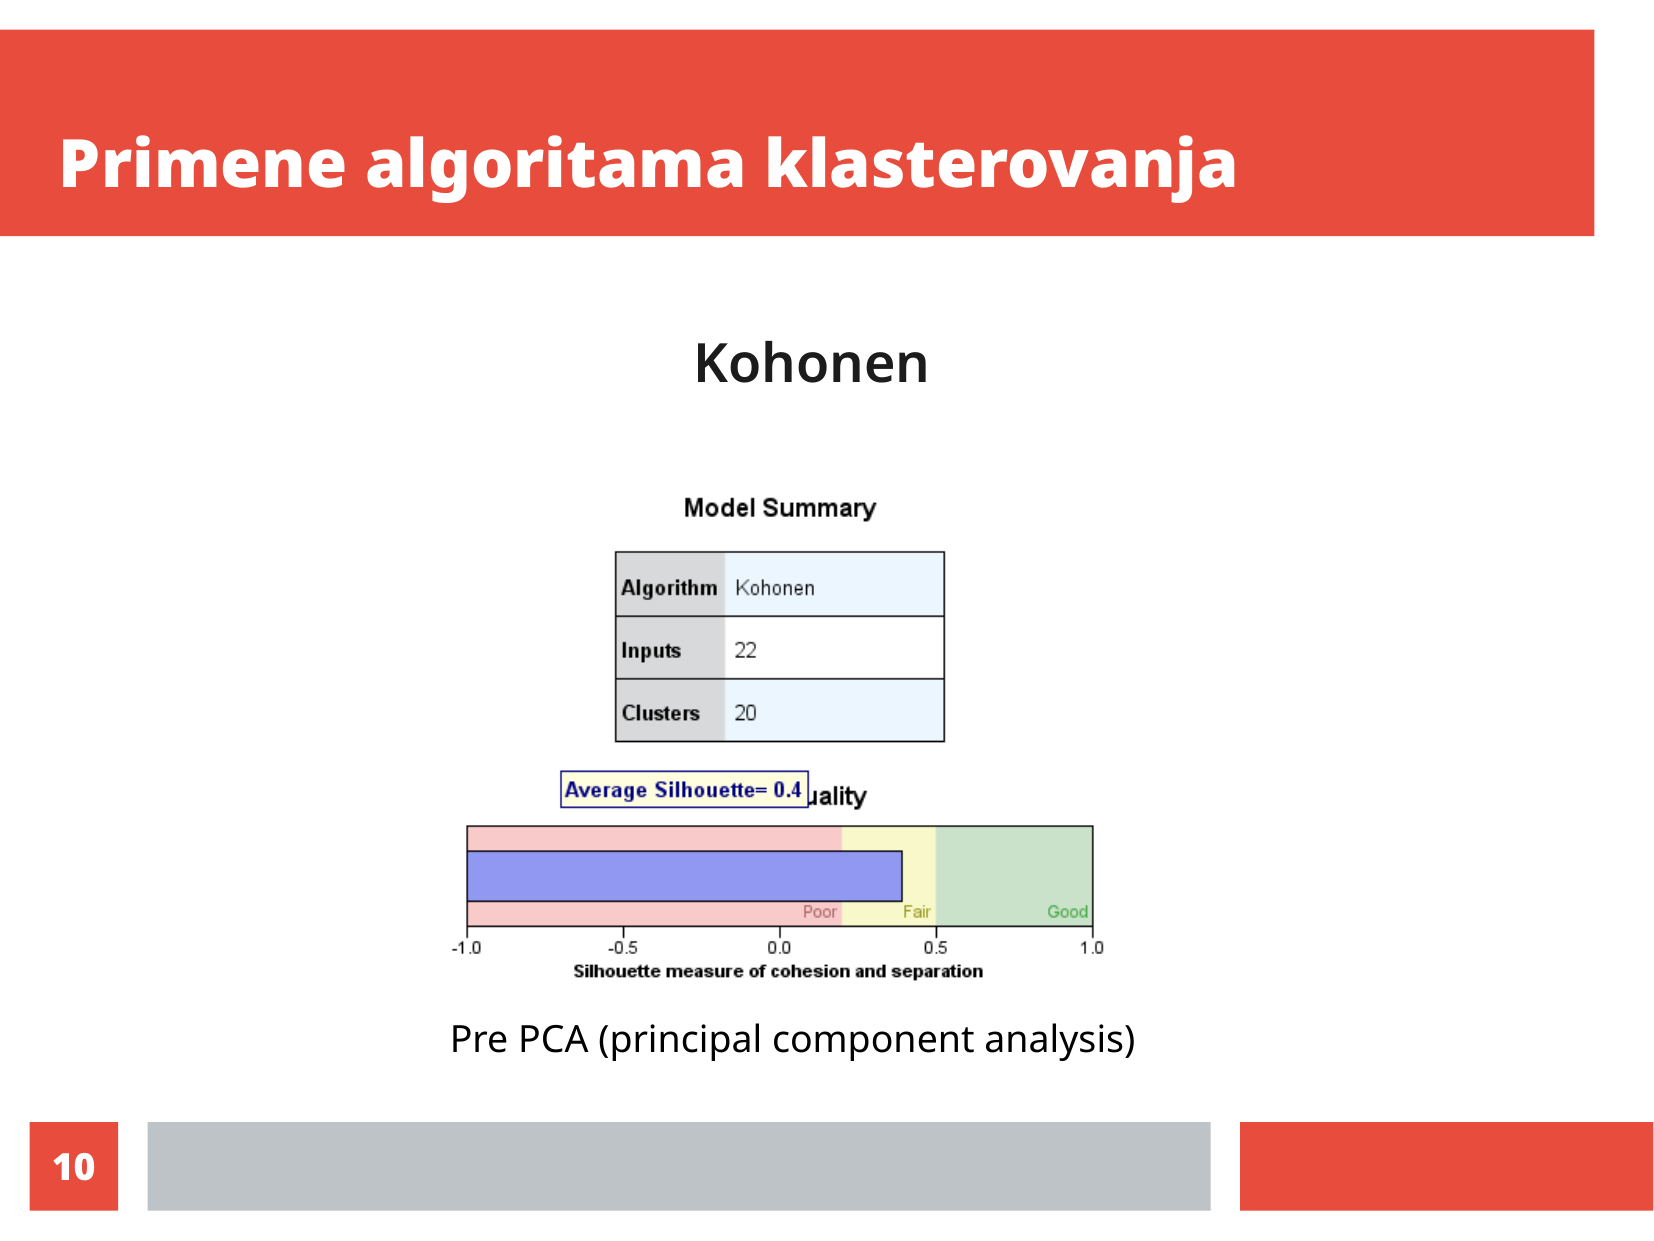

# Primene algoritama klasterovanja
Kohonen
Pre PCA (principal component analysis)
10